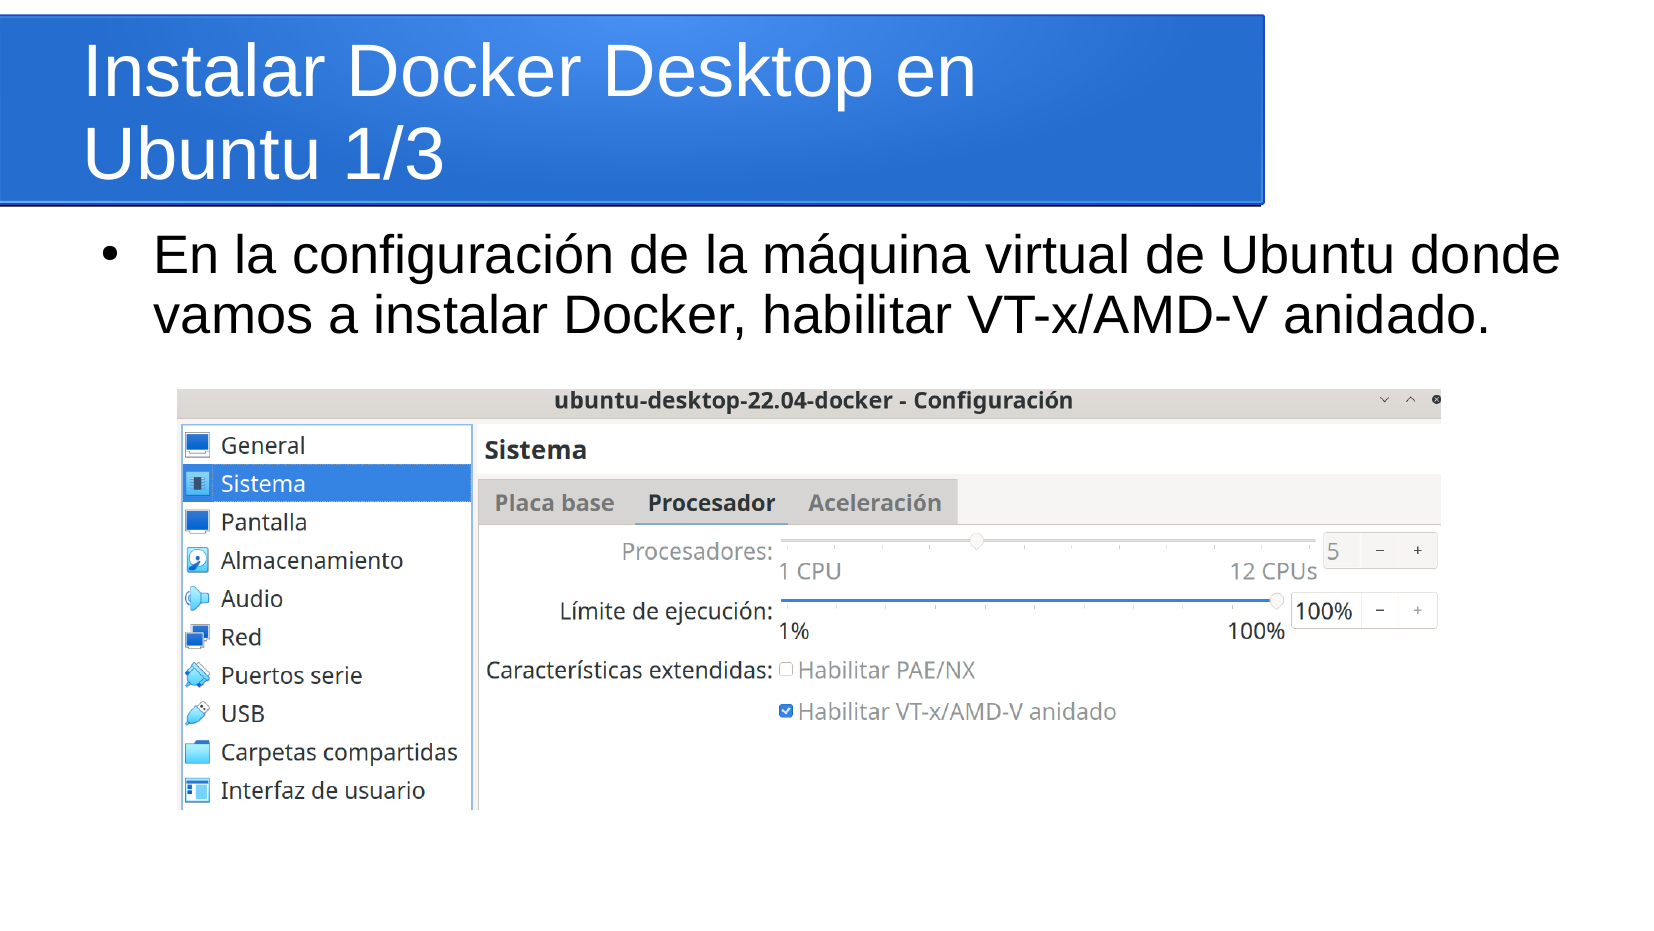

# Instalar Docker Desktop en Ubuntu 1/3
En la configuración de la máquina virtual de Ubuntu donde vamos a instalar Docker, habilitar VT-x/AMD-V anidado.